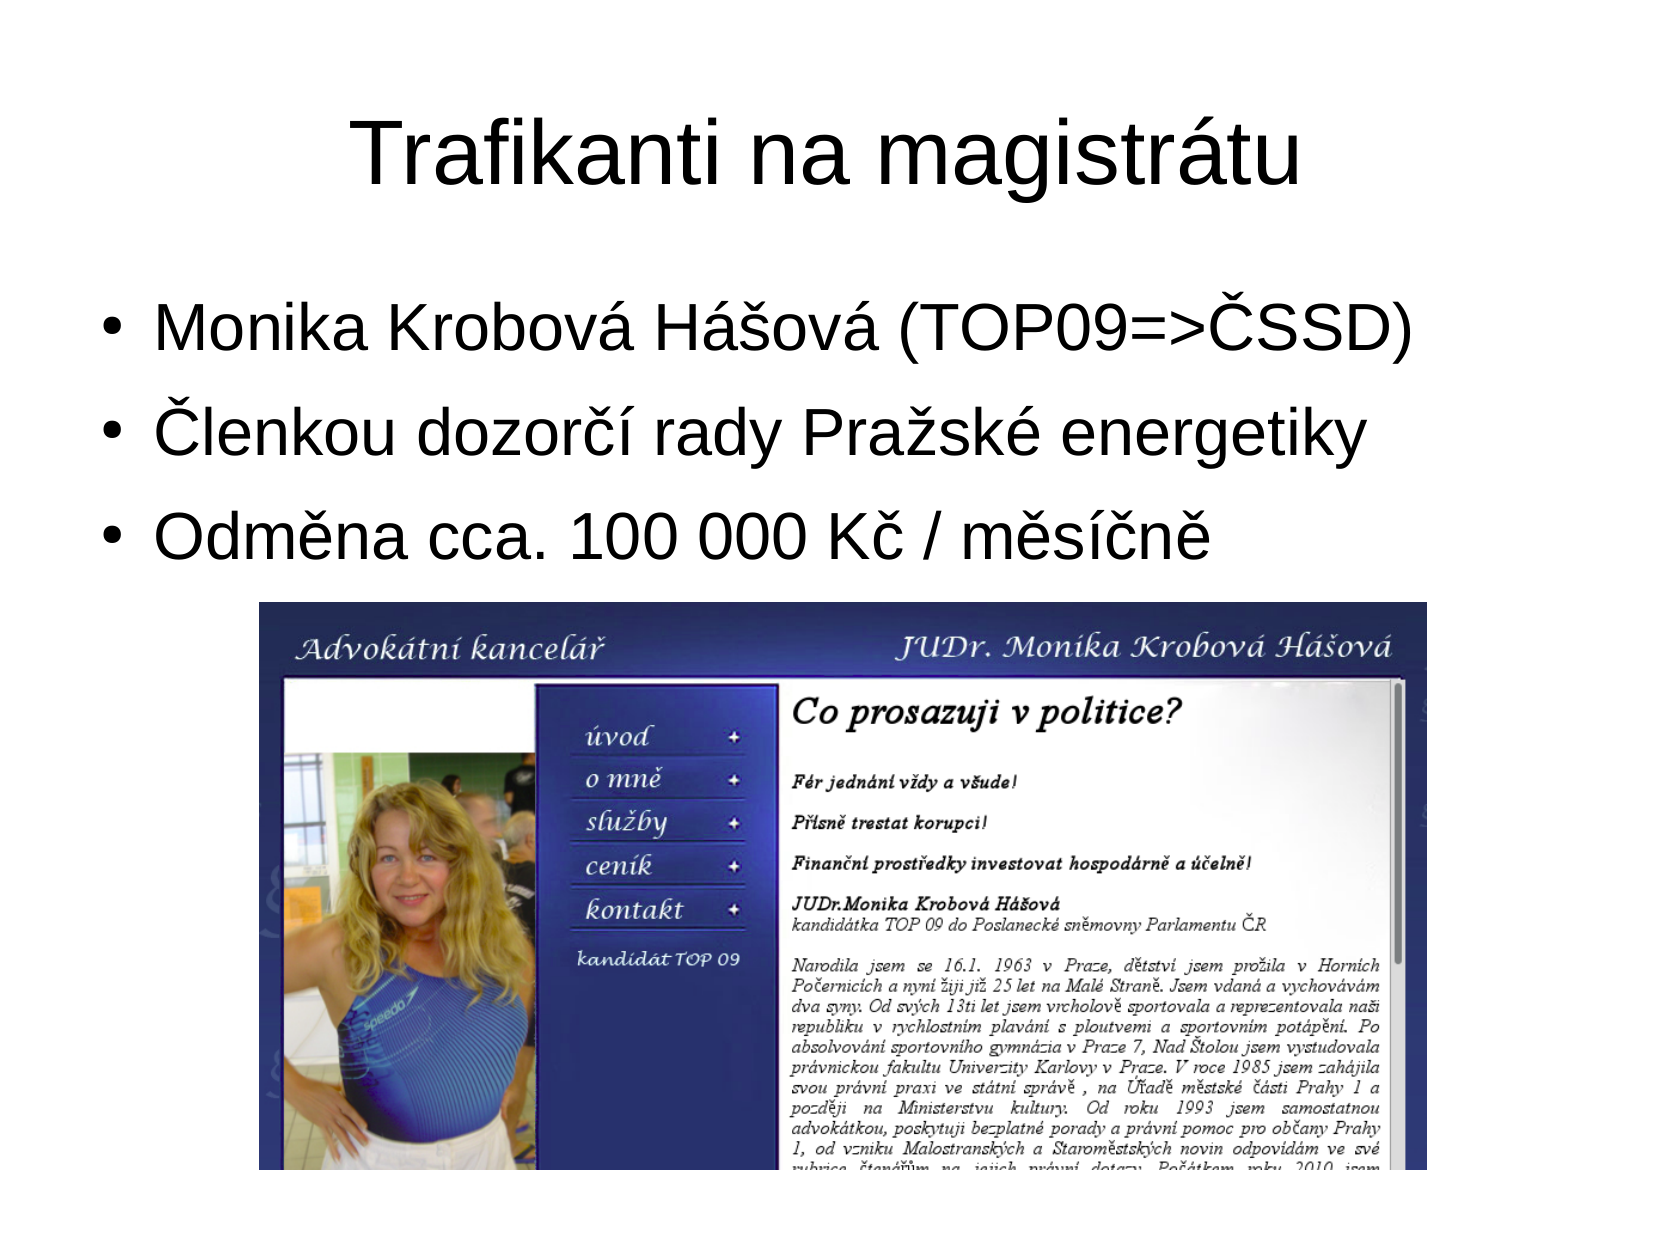

# Trafikanti na magistrátu
Monika Krobová Hášová (TOP09=>ČSSD)
Členkou dozorčí rady Pražské energetiky
Odměna cca. 100 000 Kč / měsíčně